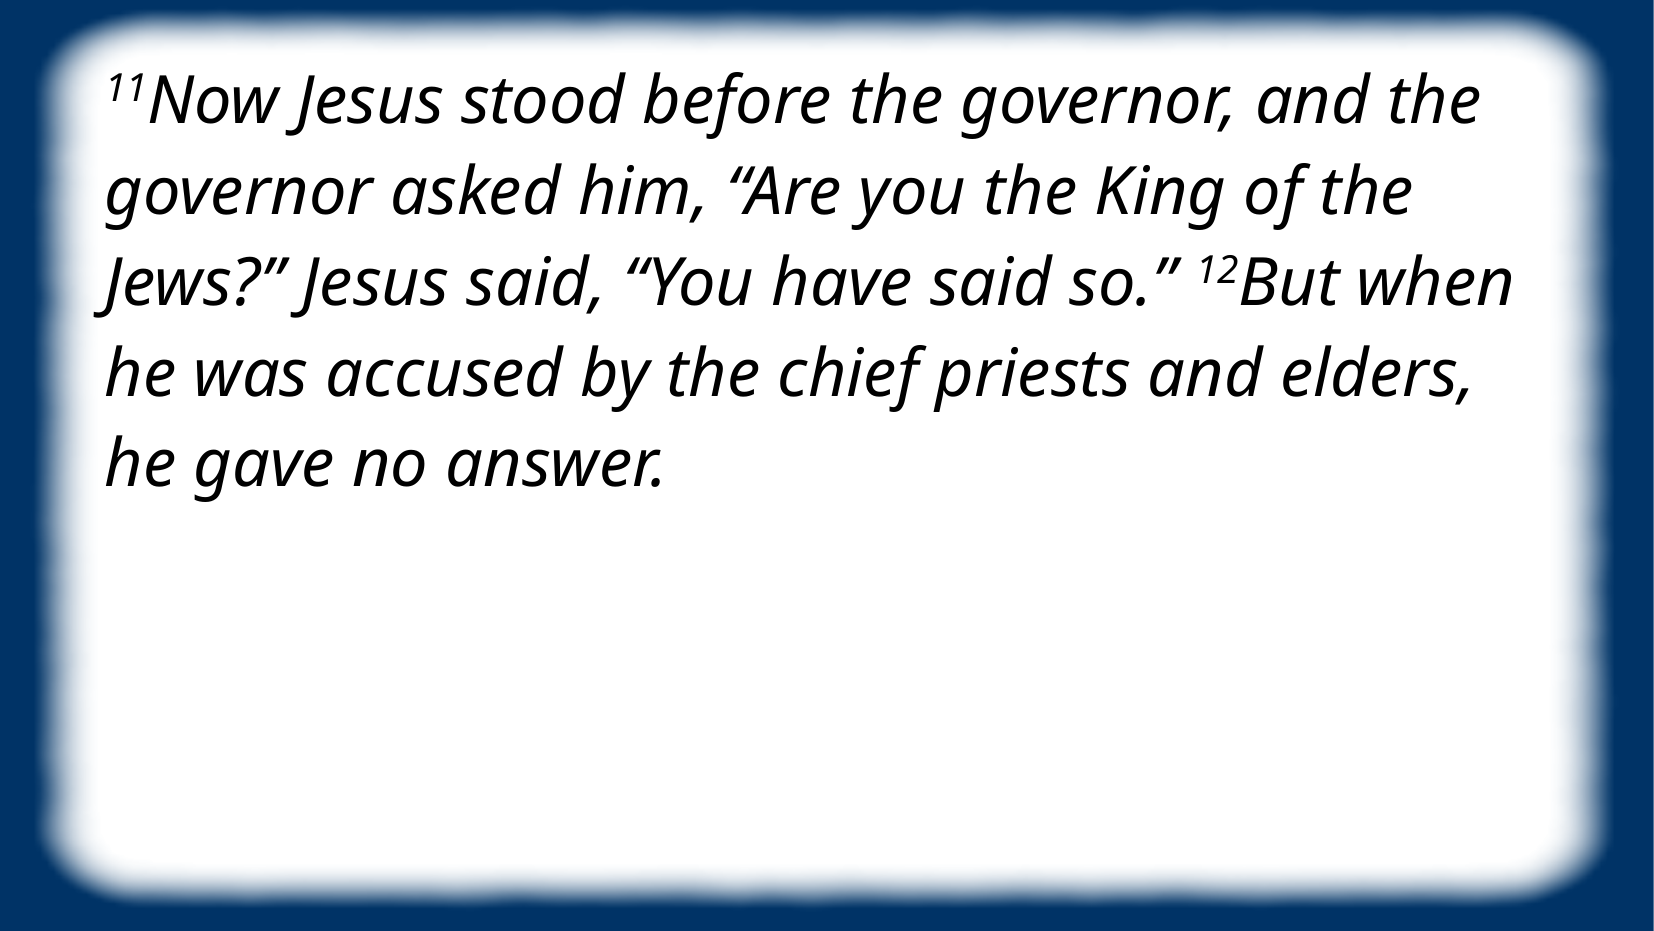

11Now Jesus stood before the governor, and the governor asked him, “Are you the King of the Jews?” Jesus said, “You have said so.” 12But when he was accused by the chief priests and elders, he gave no answer.